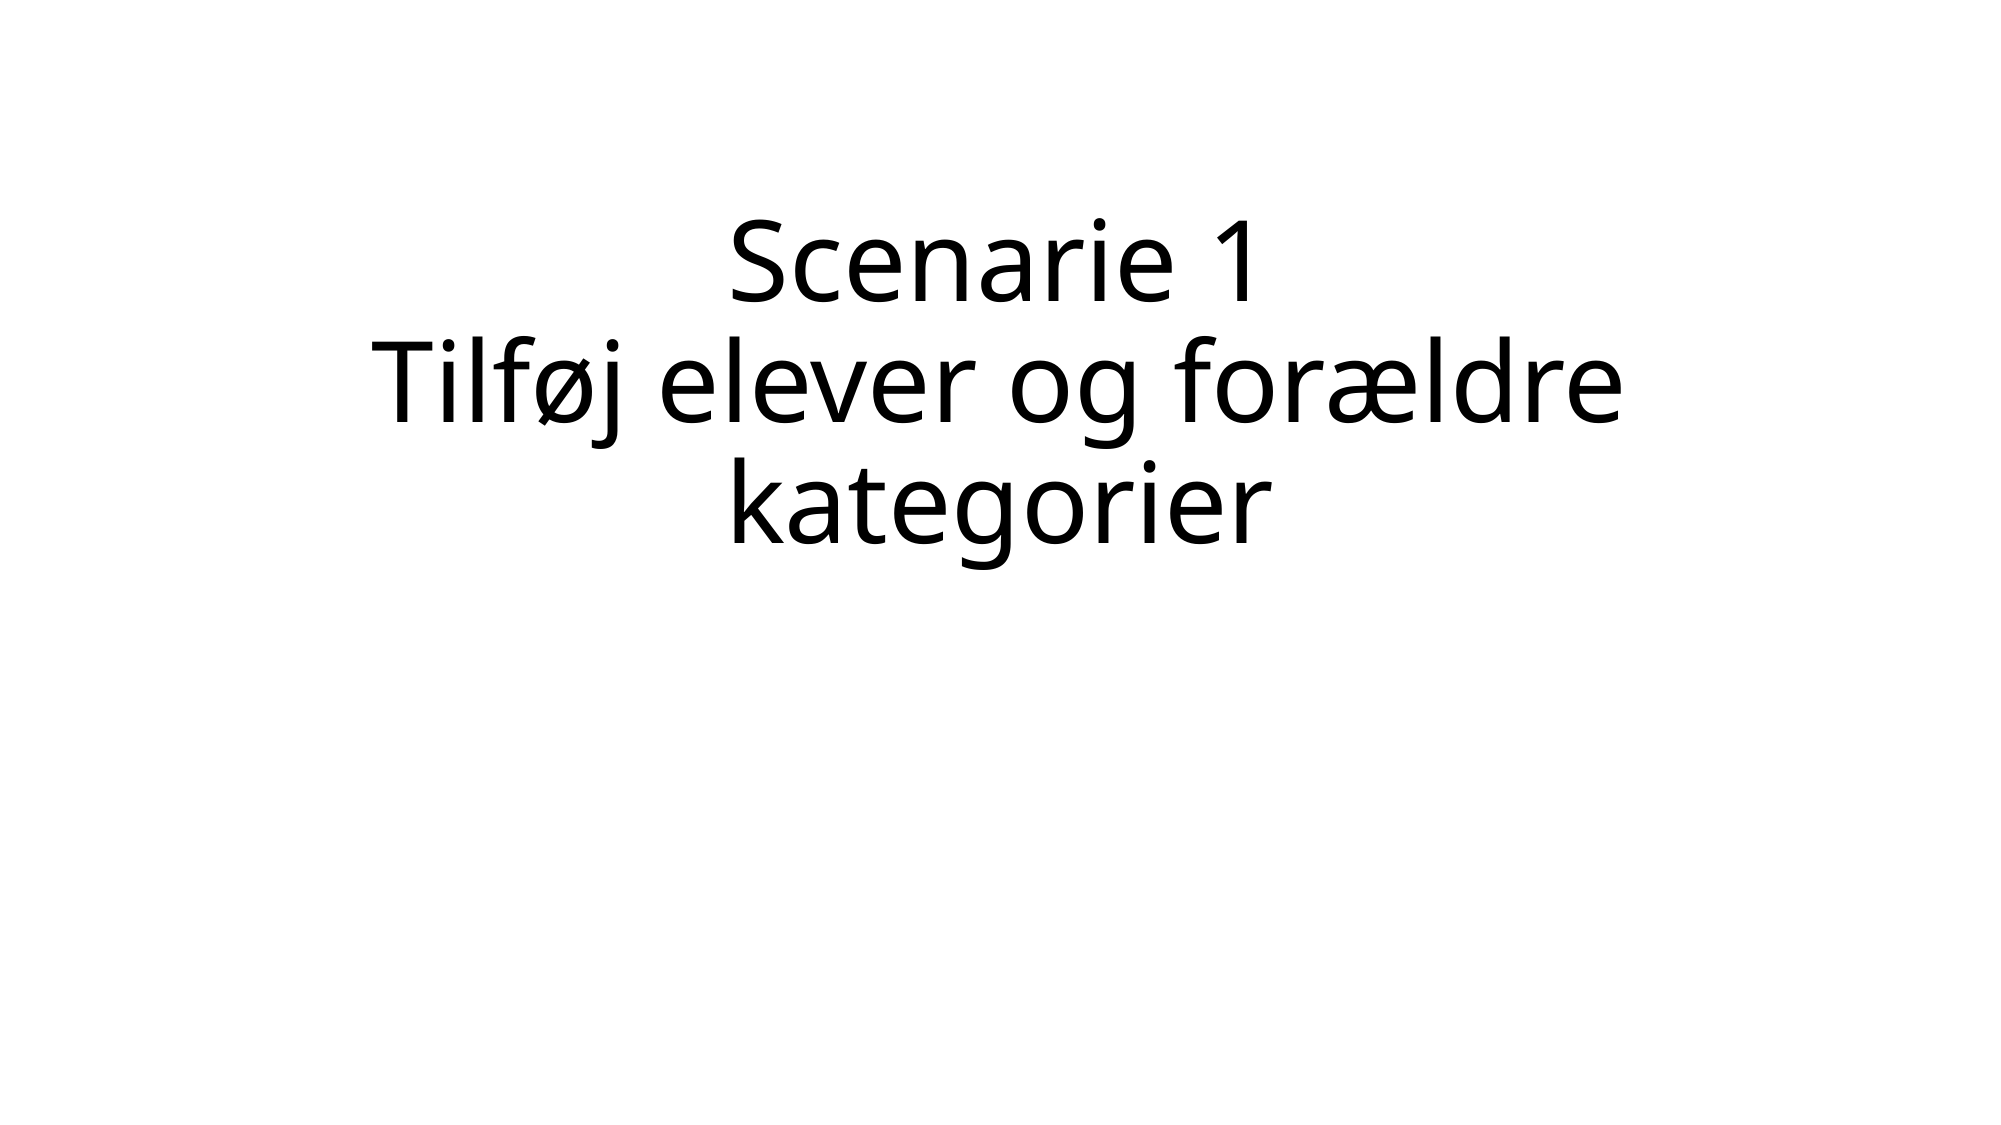

# Scenarie 1 Tilføj elever og forældre kategorier